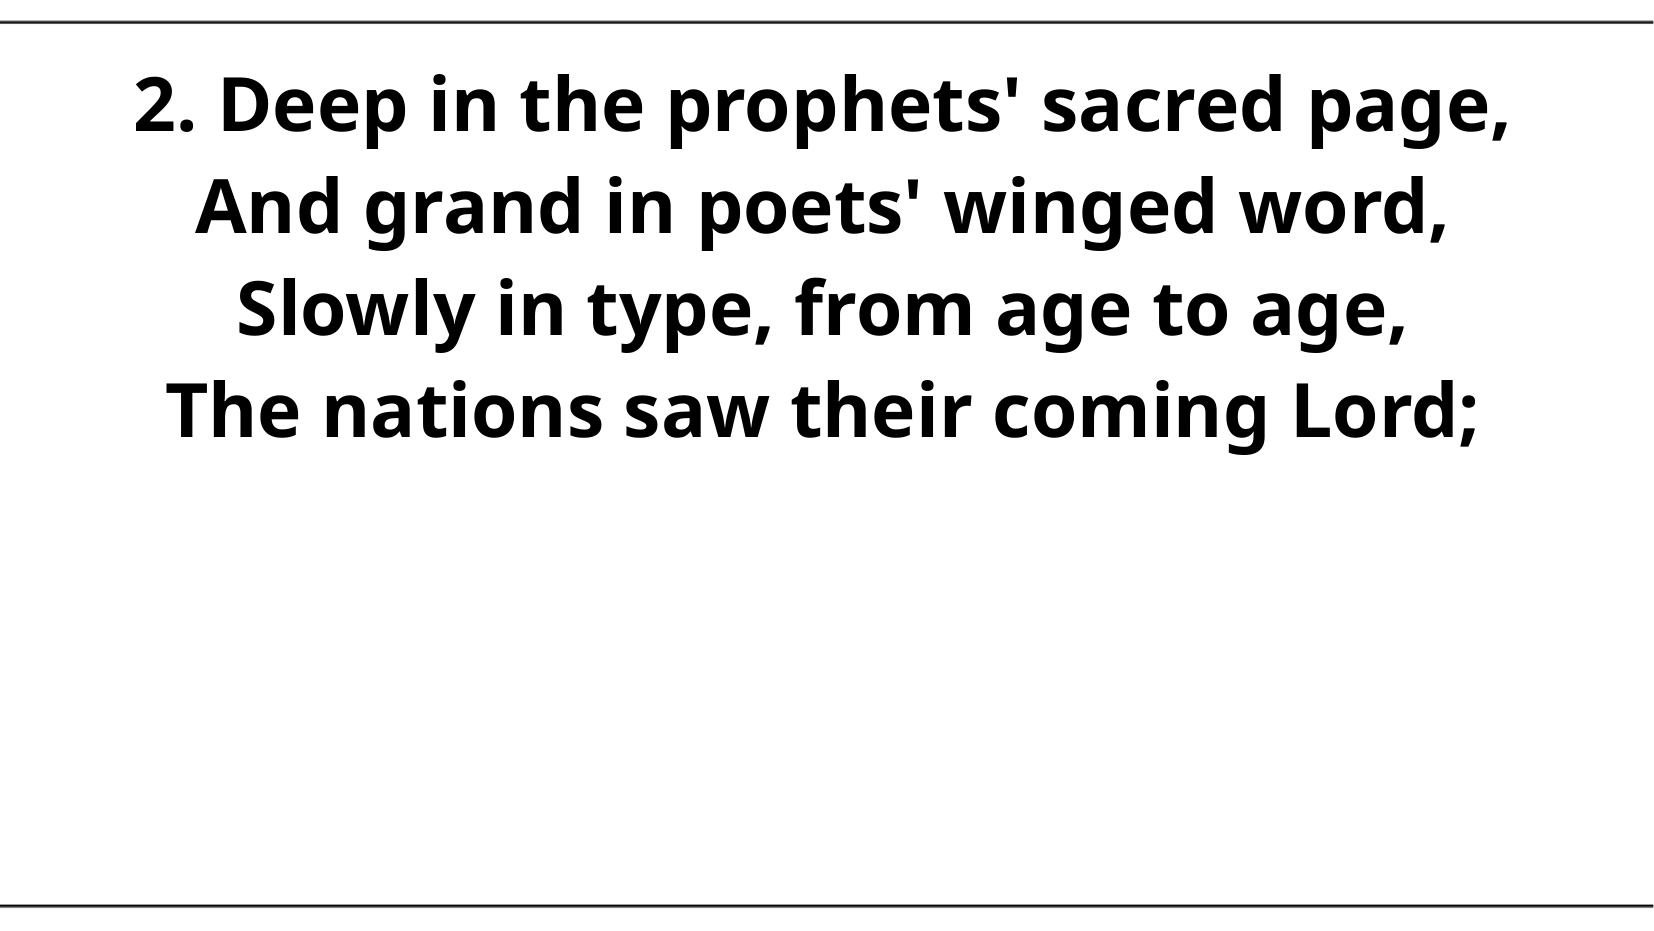

2. Deep in the prophets' sacred page,
And grand in poets' winged word,
Slowly in type, from age to age,
The nations saw their coming Lord;